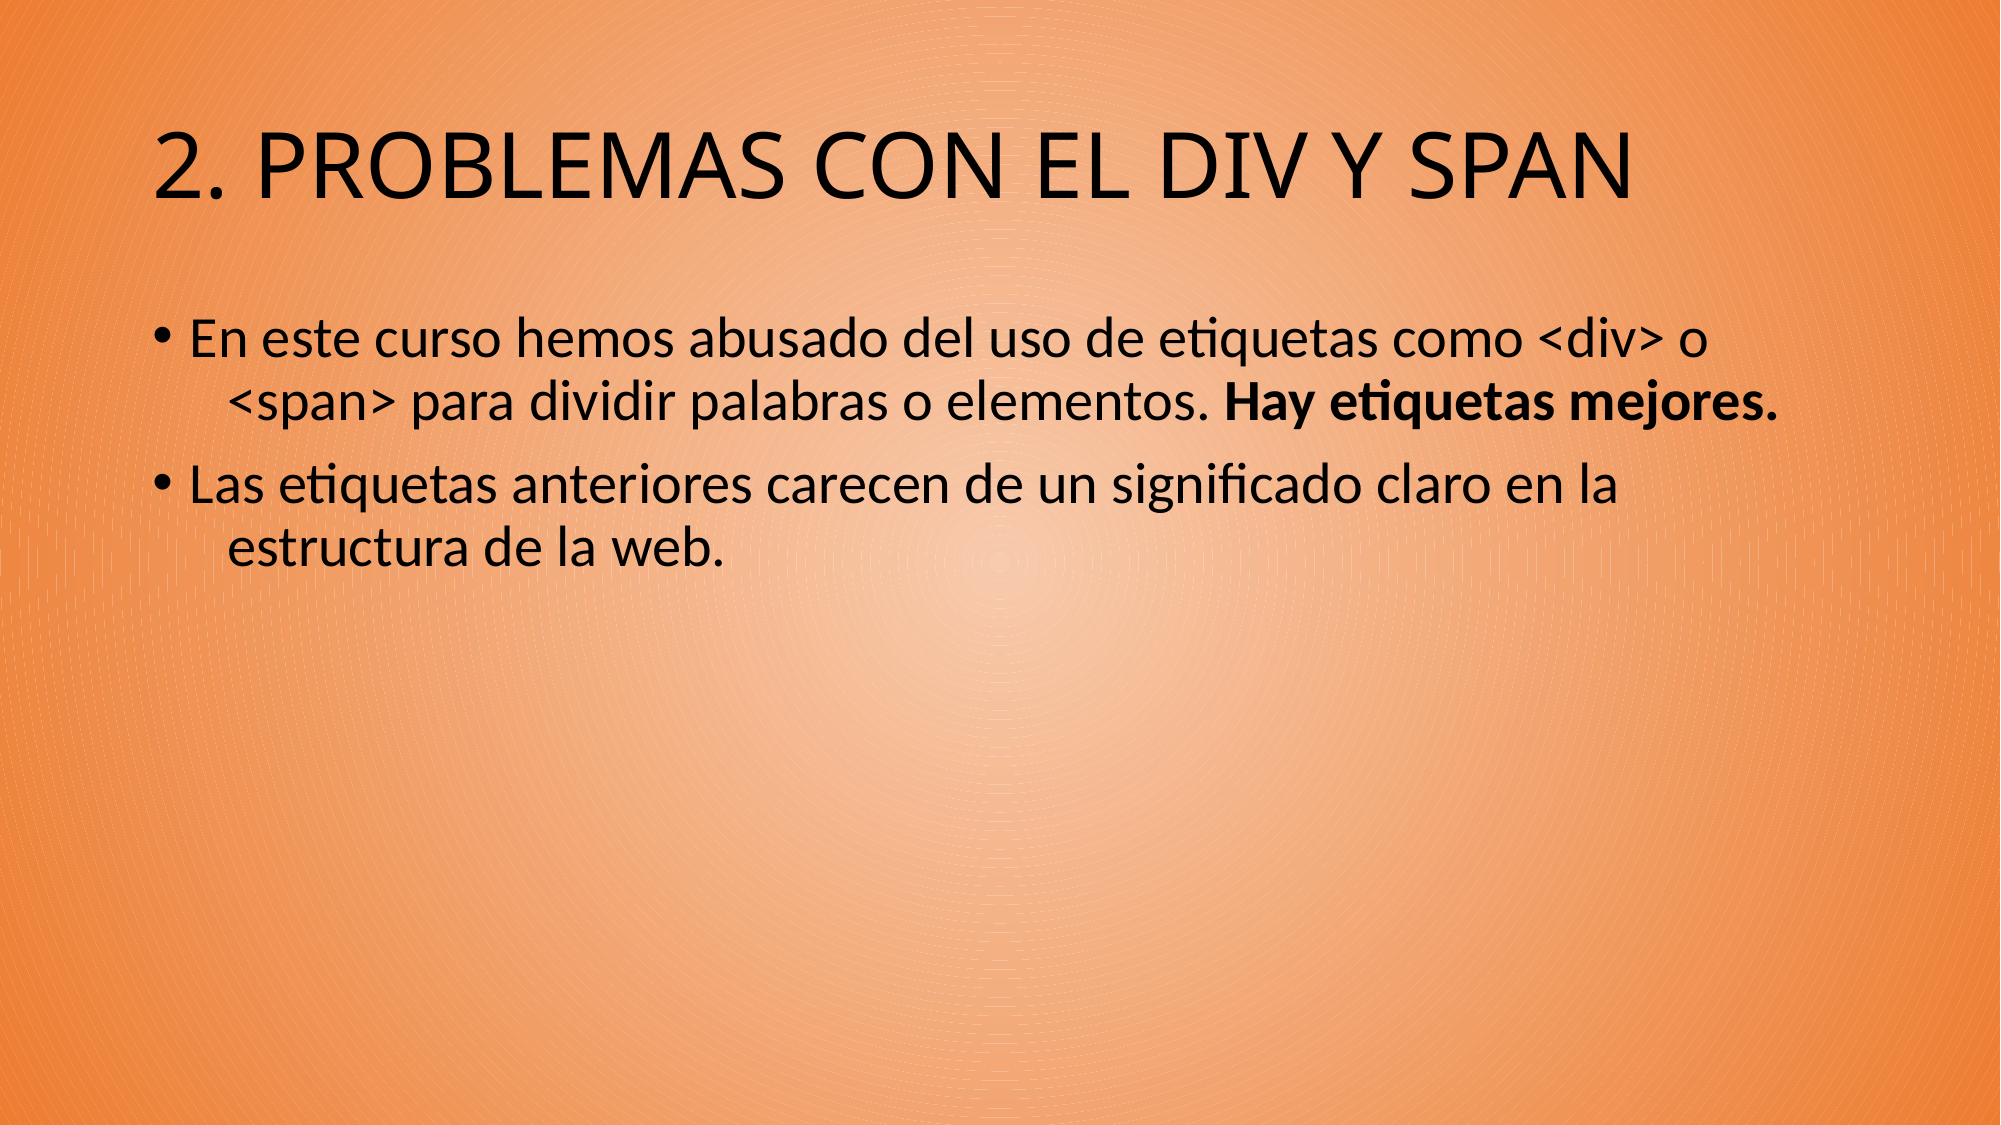

# 2. PROBLEMAS CON EL DIV Y SPAN
En este curso hemos abusado del uso de etiquetas como <div> o <span> para dividir palabras o elementos. Hay etiquetas mejores.
Las etiquetas anteriores carecen de un significado claro en la estructura de la web.